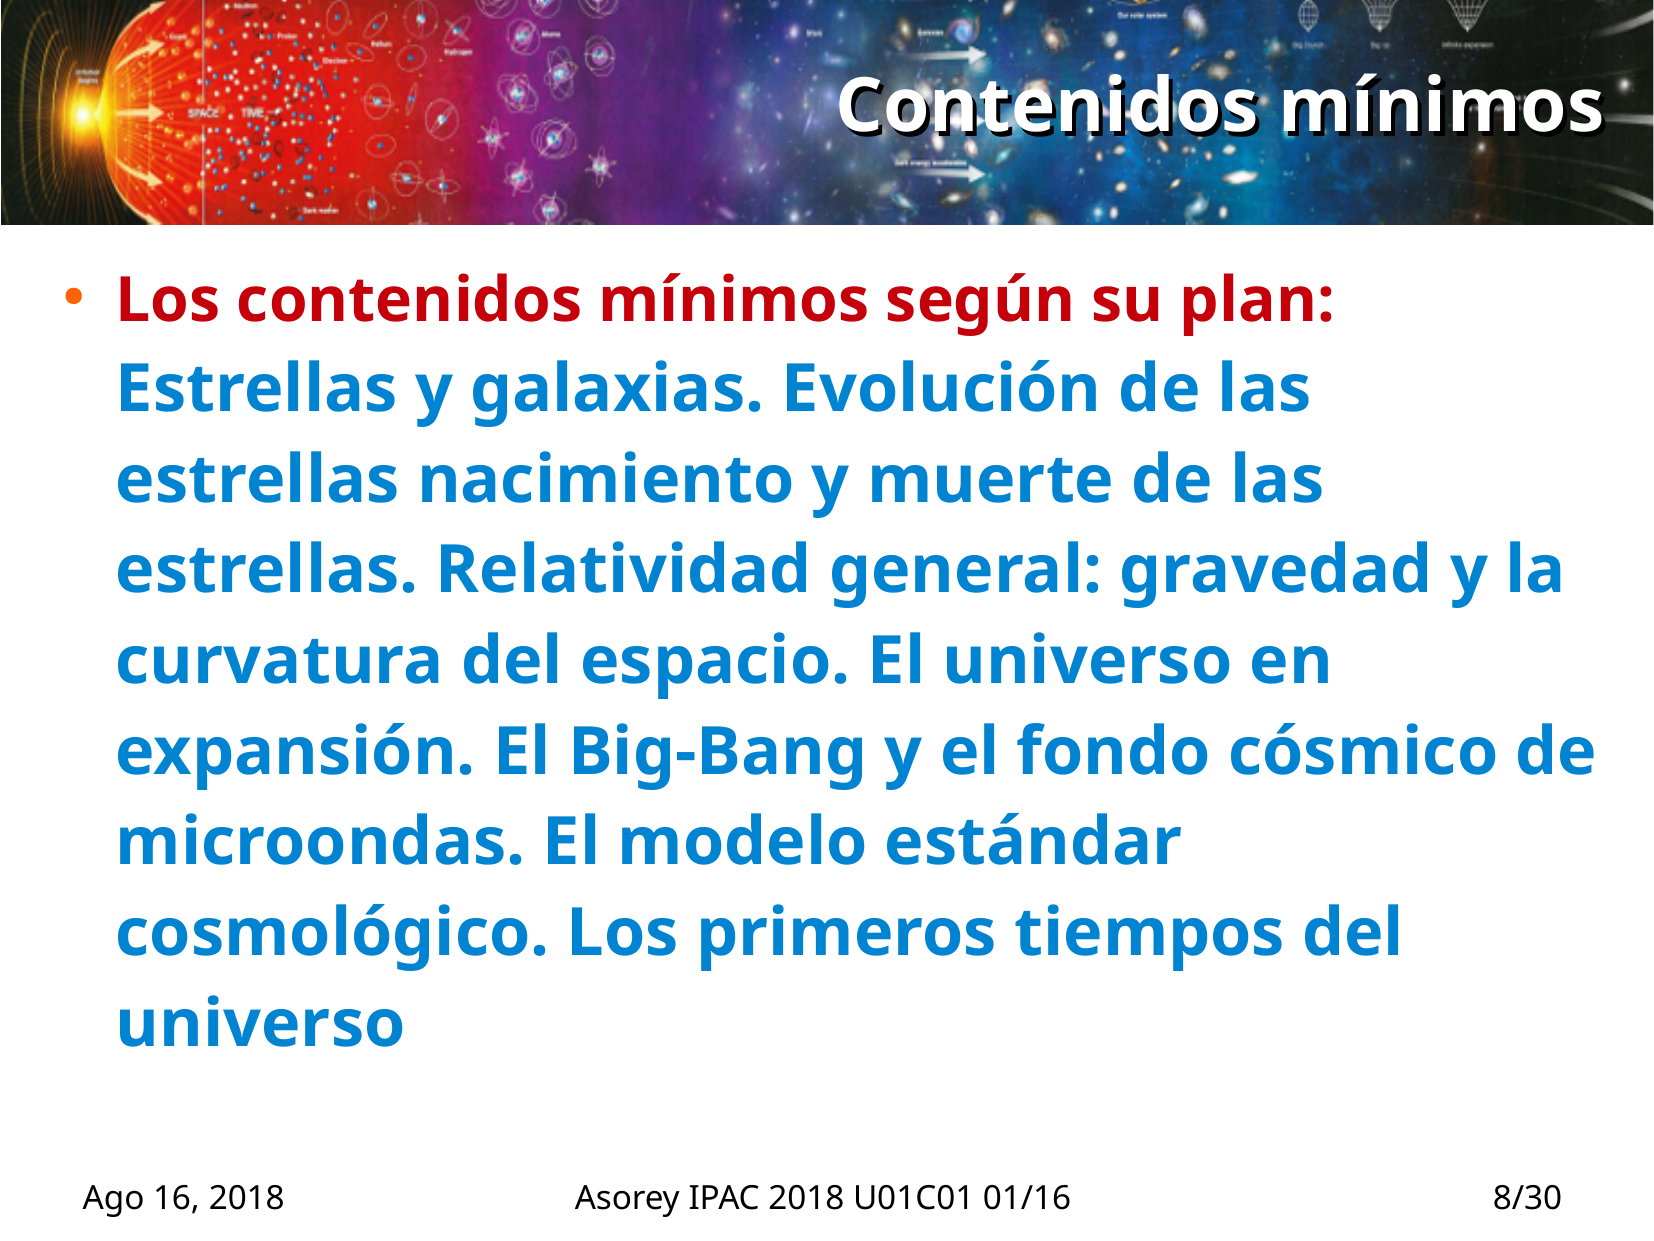

# Contenidos mínimos
Los contenidos mínimos según su plan:
Estrellas y galaxias. Evolución de las estrellas nacimiento y muerte de las estrellas. Relatividad general: gravedad y la curvatura del espacio. El universo en expansión. El Big-Bang y el fondo cósmico de microondas. El modelo estándar cosmológico. Los primeros tiempos del universo
Ago 16, 2018
Asorey IPAC 2018 U01C01 01/16
8